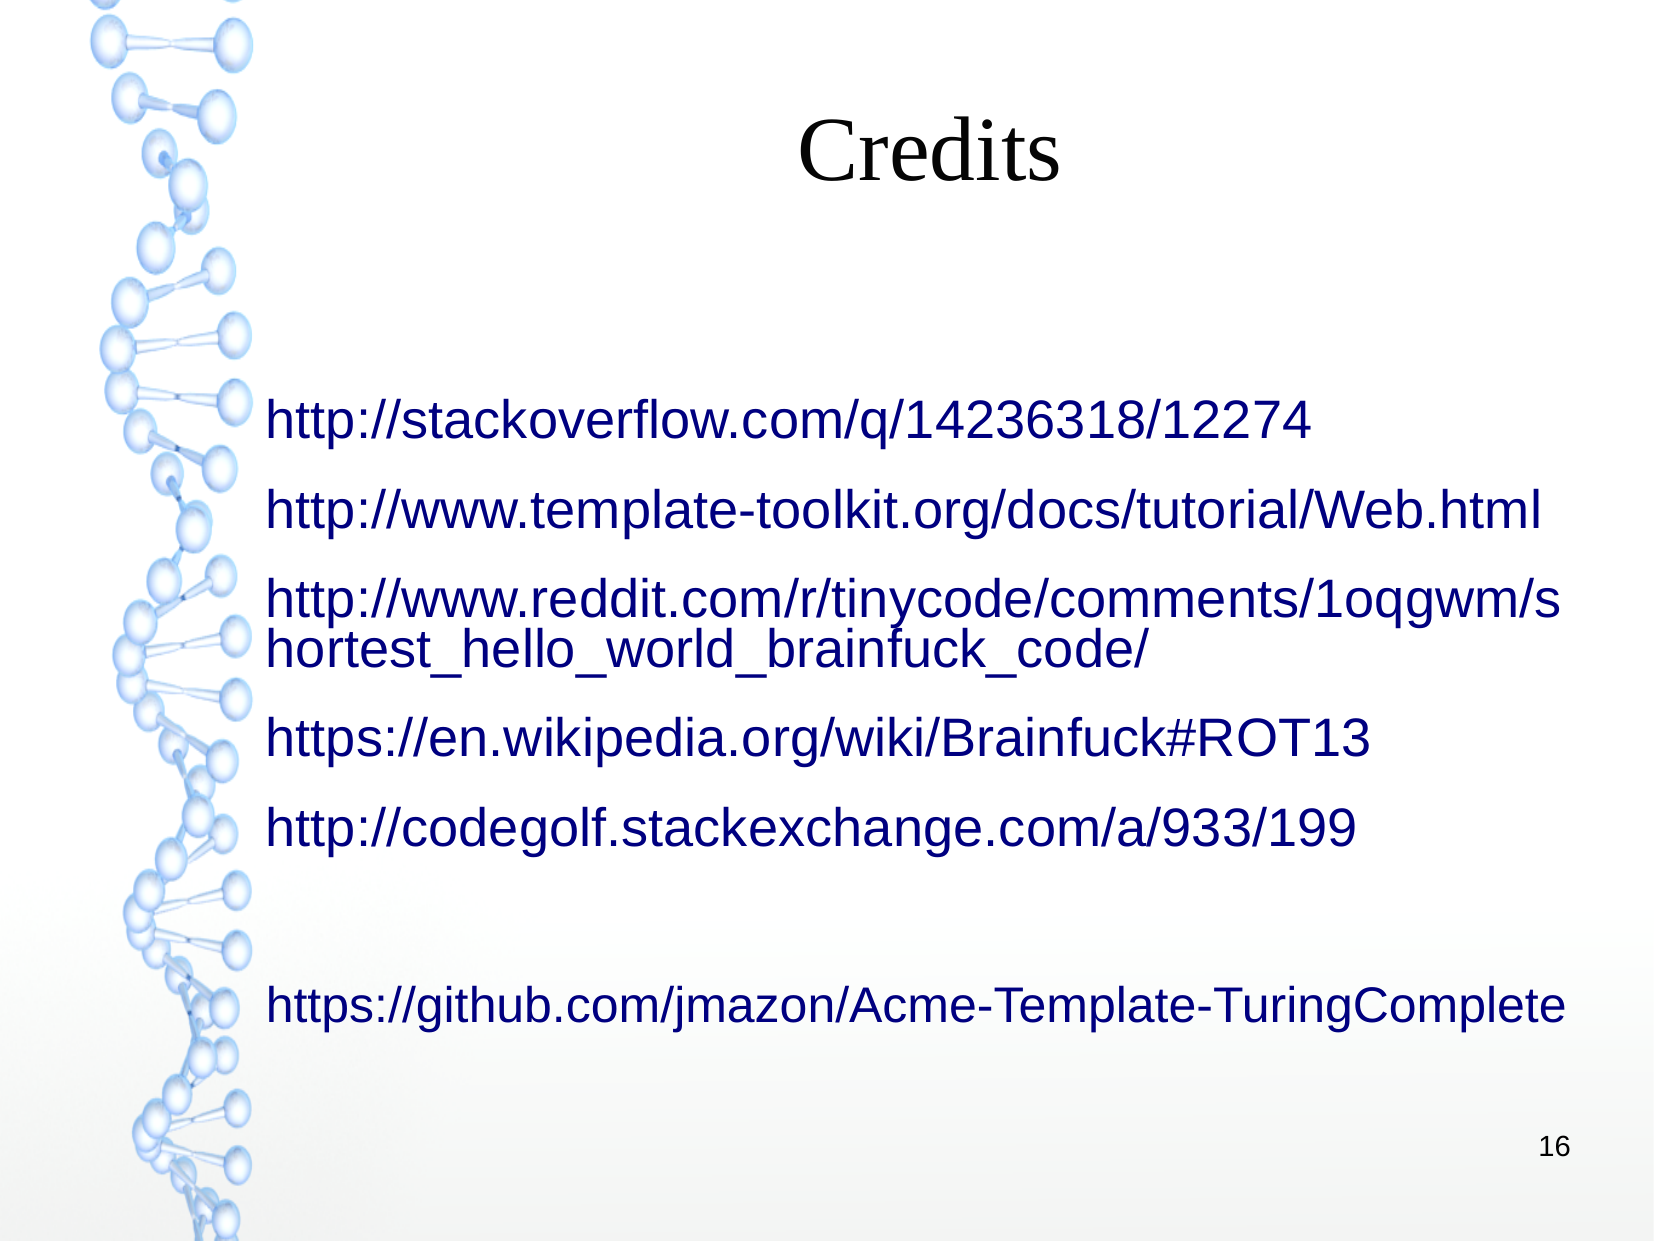

# Credits
http://stackoverflow.com/q/14236318/12274
http://www.template-toolkit.org/docs/tutorial/Web.html
http://www.reddit.com/r/tinycode/comments/1oqgwm/shortest_hello_world_brainfuck_code/
https://en.wikipedia.org/wiki/Brainfuck#ROT13
http://codegolf.stackexchange.com/a/933/199
https://github.com/jmazon/Acme-Template-TuringComplete
16